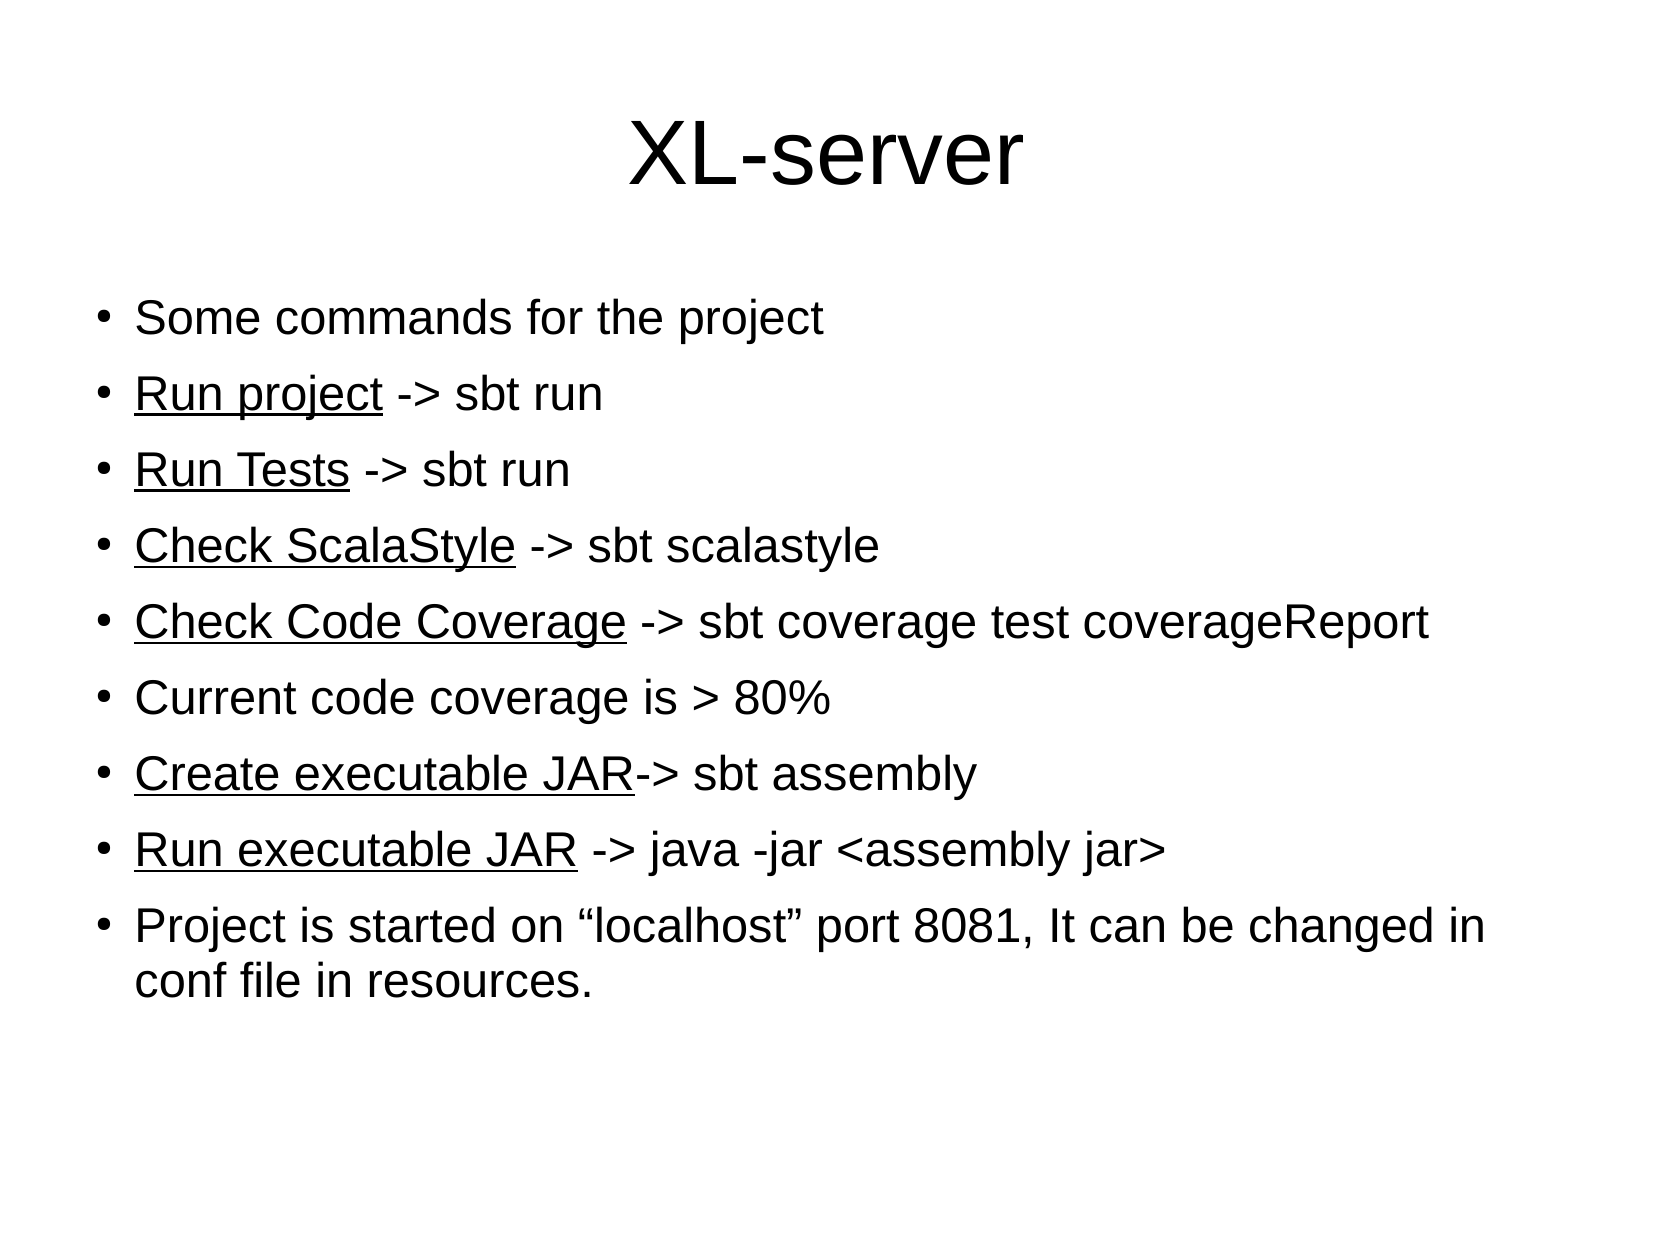

# XL-server
Some commands for the project
Run project -> sbt run
Run Tests -> sbt run
Check ScalaStyle -> sbt scalastyle
Check Code Coverage -> sbt coverage test coverageReport
Current code coverage is > 80%
Create executable JAR-> sbt assembly
Run executable JAR -> java -jar <assembly jar>
Project is started on “localhost” port 8081, It can be changed in conf file in resources.